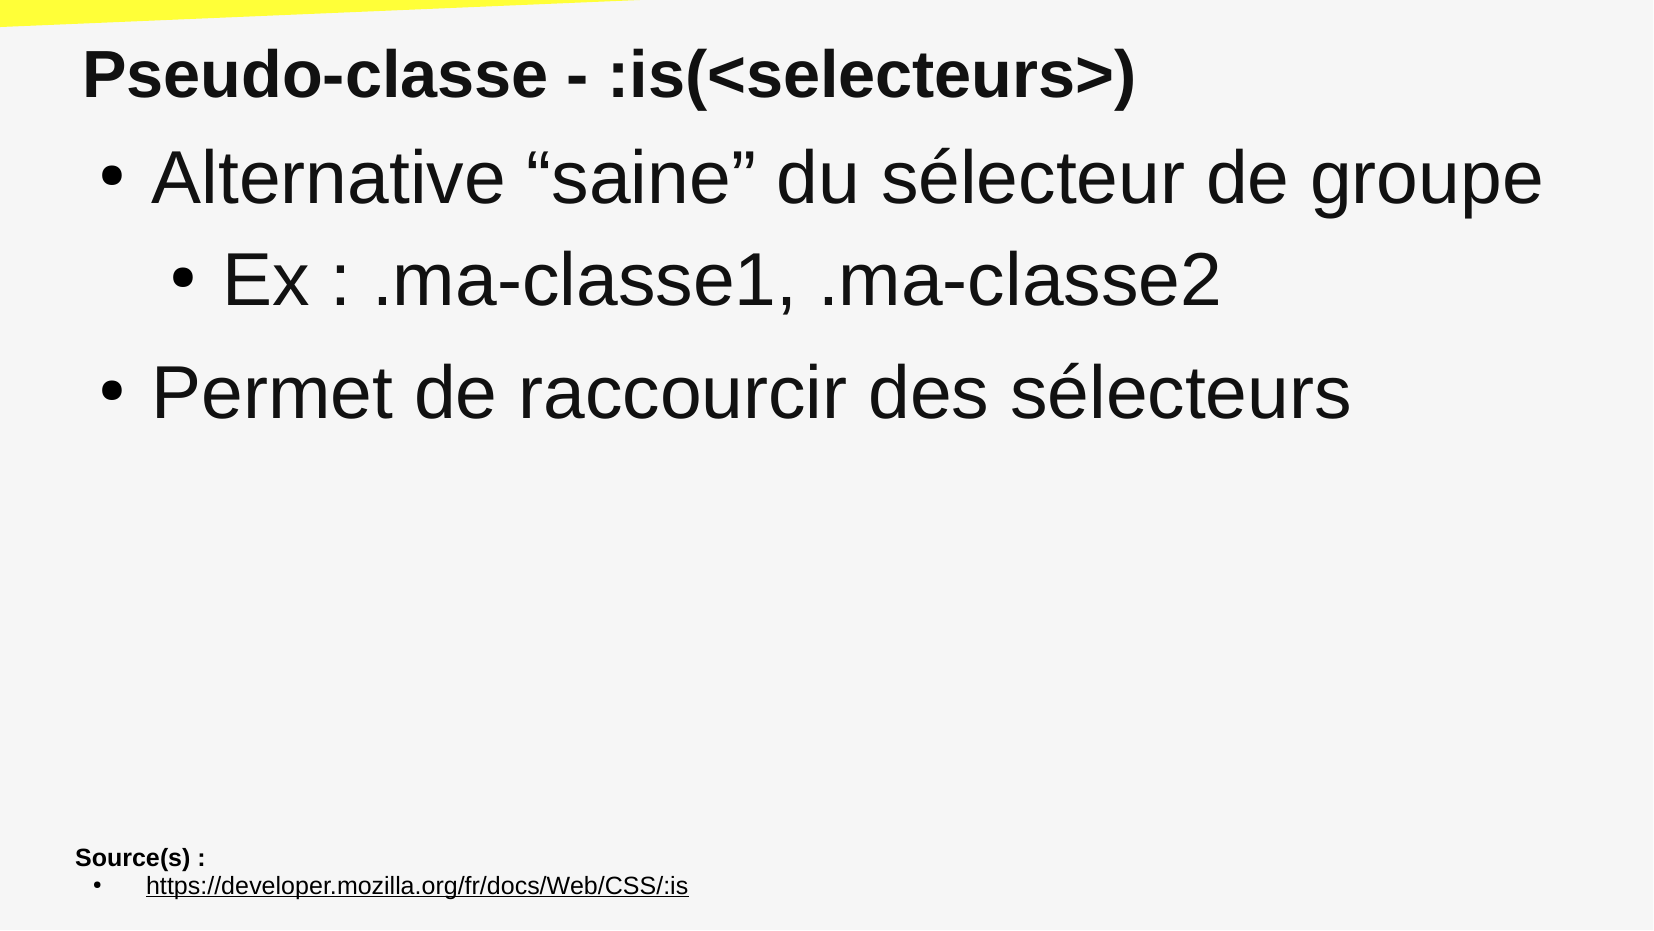

# Pseudo-classe - :is(<selecteurs>)
Alternative “saine” du sélecteur de groupe
Ex : .ma-classe1, .ma-classe2
Permet de raccourcir des sélecteurs
Source(s) :
https://developer.mozilla.org/fr/docs/Web/CSS/:is